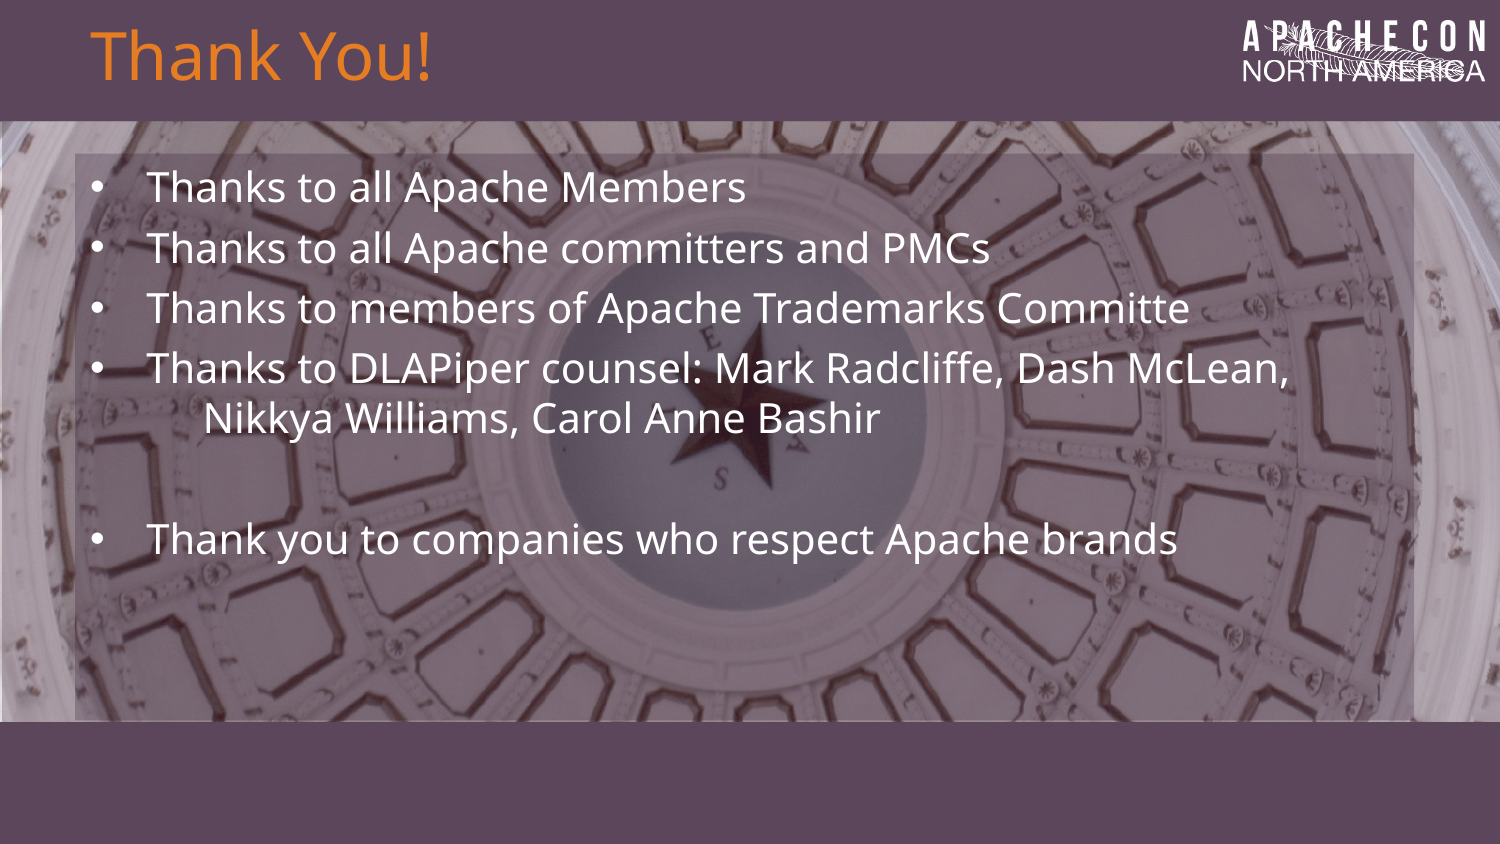

Thank You!
Thanks to all Apache Members
Thanks to all Apache committers and PMCs
Thanks to members of Apache Trademarks Committe
Thanks to DLAPiper counsel: Mark Radcliffe, Dash McLean, Nikkya Williams, Carol Anne Bashir
Thank you to companies who respect Apache brands